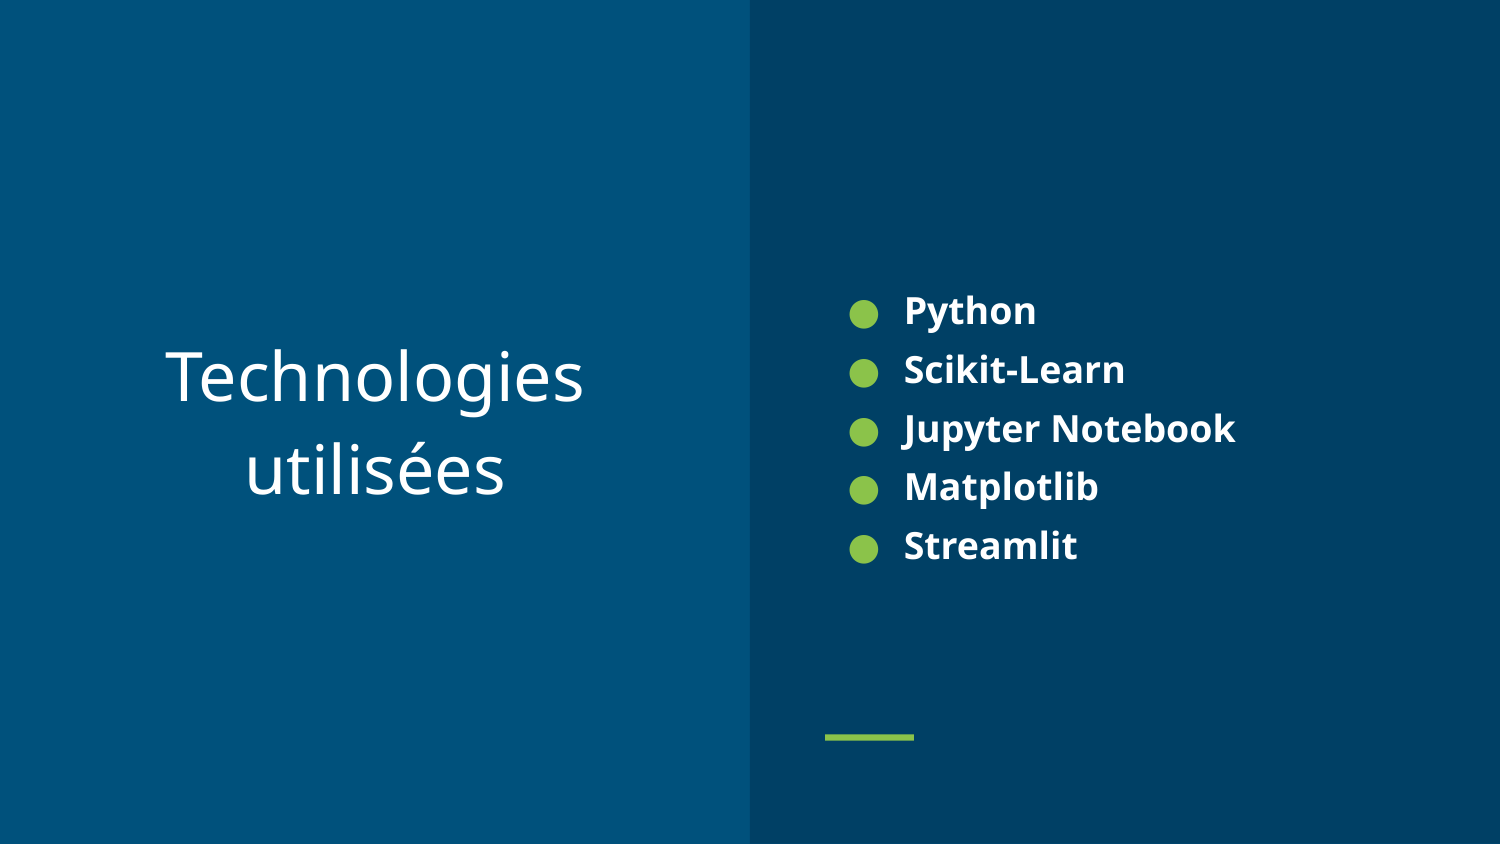

Python
Scikit-Learn
Jupyter Notebook
Matplotlib
Streamlit
# Technologies utilisées